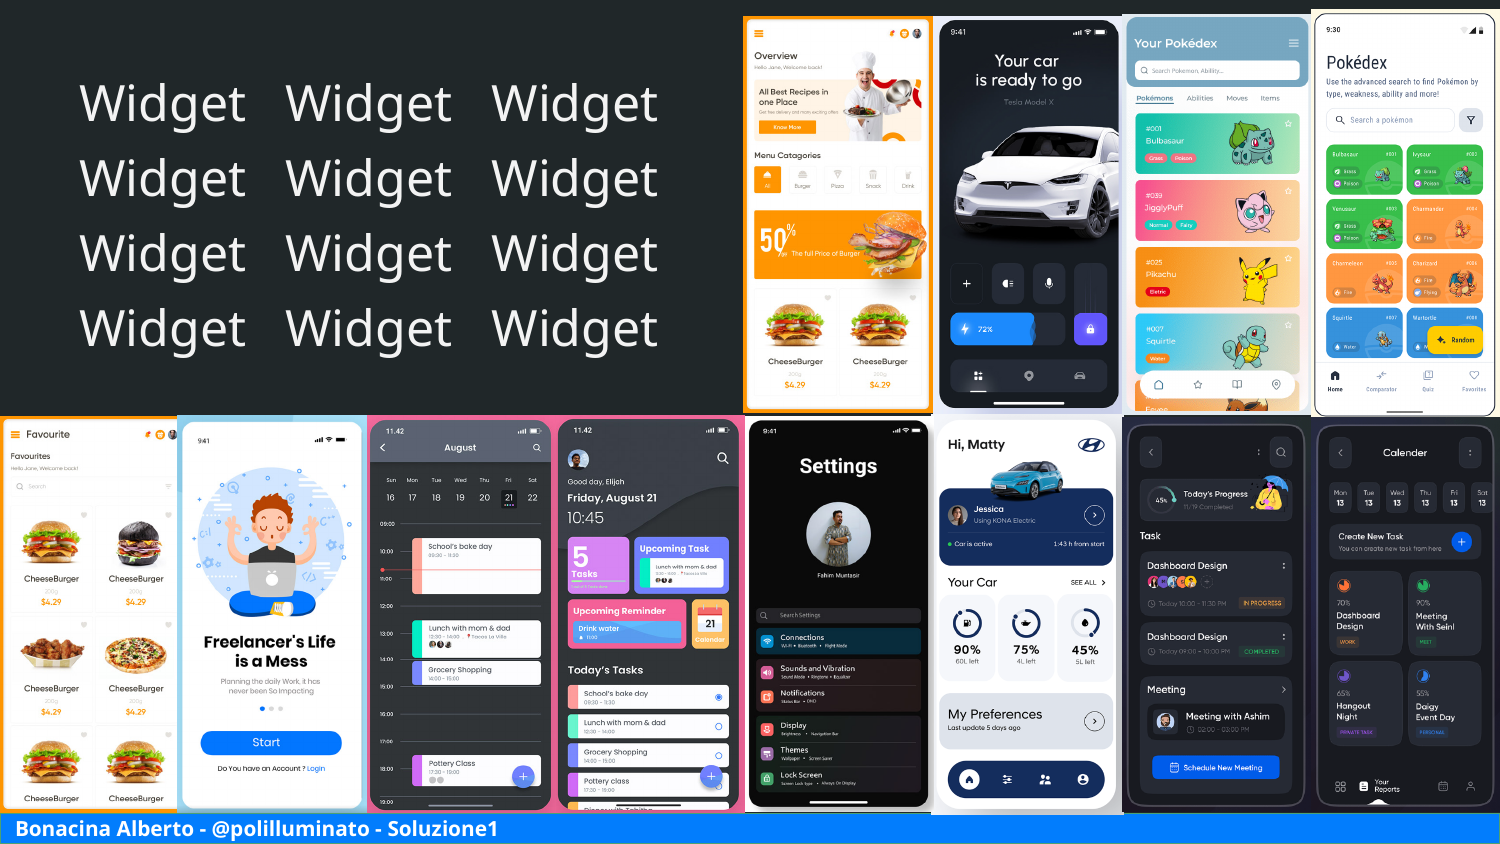

Widget Widget Widget
Widget Widget Widget
Widget Widget Widget
Widget Widget Widget
Bonacina Alberto - @polilluminato - Soluzione1